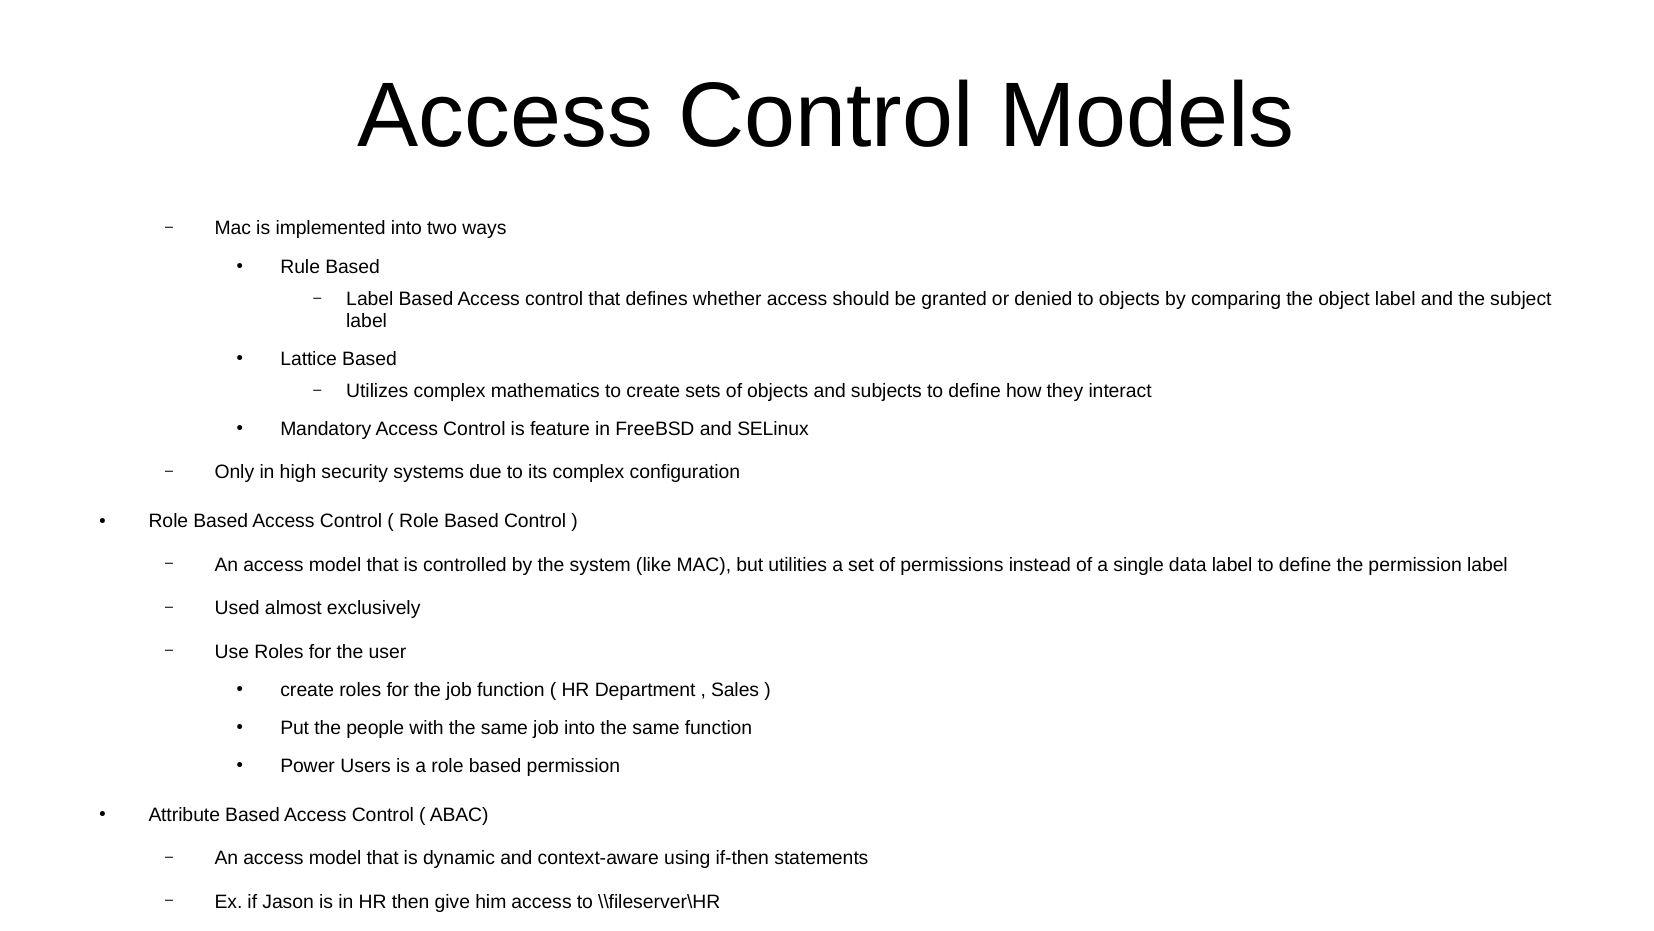

# Access Control Models
Mac is implemented into two ways
Rule Based
Label Based Access control that defines whether access should be granted or denied to objects by comparing the object label and the subject label
Lattice Based
Utilizes complex mathematics to create sets of objects and subjects to define how they interact
Mandatory Access Control is feature in FreeBSD and SELinux
Only in high security systems due to its complex configuration
Role Based Access Control ( Role Based Control )
An access model that is controlled by the system (like MAC), but utilities a set of permissions instead of a single data label to define the permission label
Used almost exclusively
Use Roles for the user
create roles for the job function ( HR Department , Sales )
Put the people with the same job into the same function
Power Users is a role based permission
Attribute Based Access Control ( ABAC)
An access model that is dynamic and context-aware using if-then statements
Ex. if Jason is in HR then give him access to \\fileserver\HR